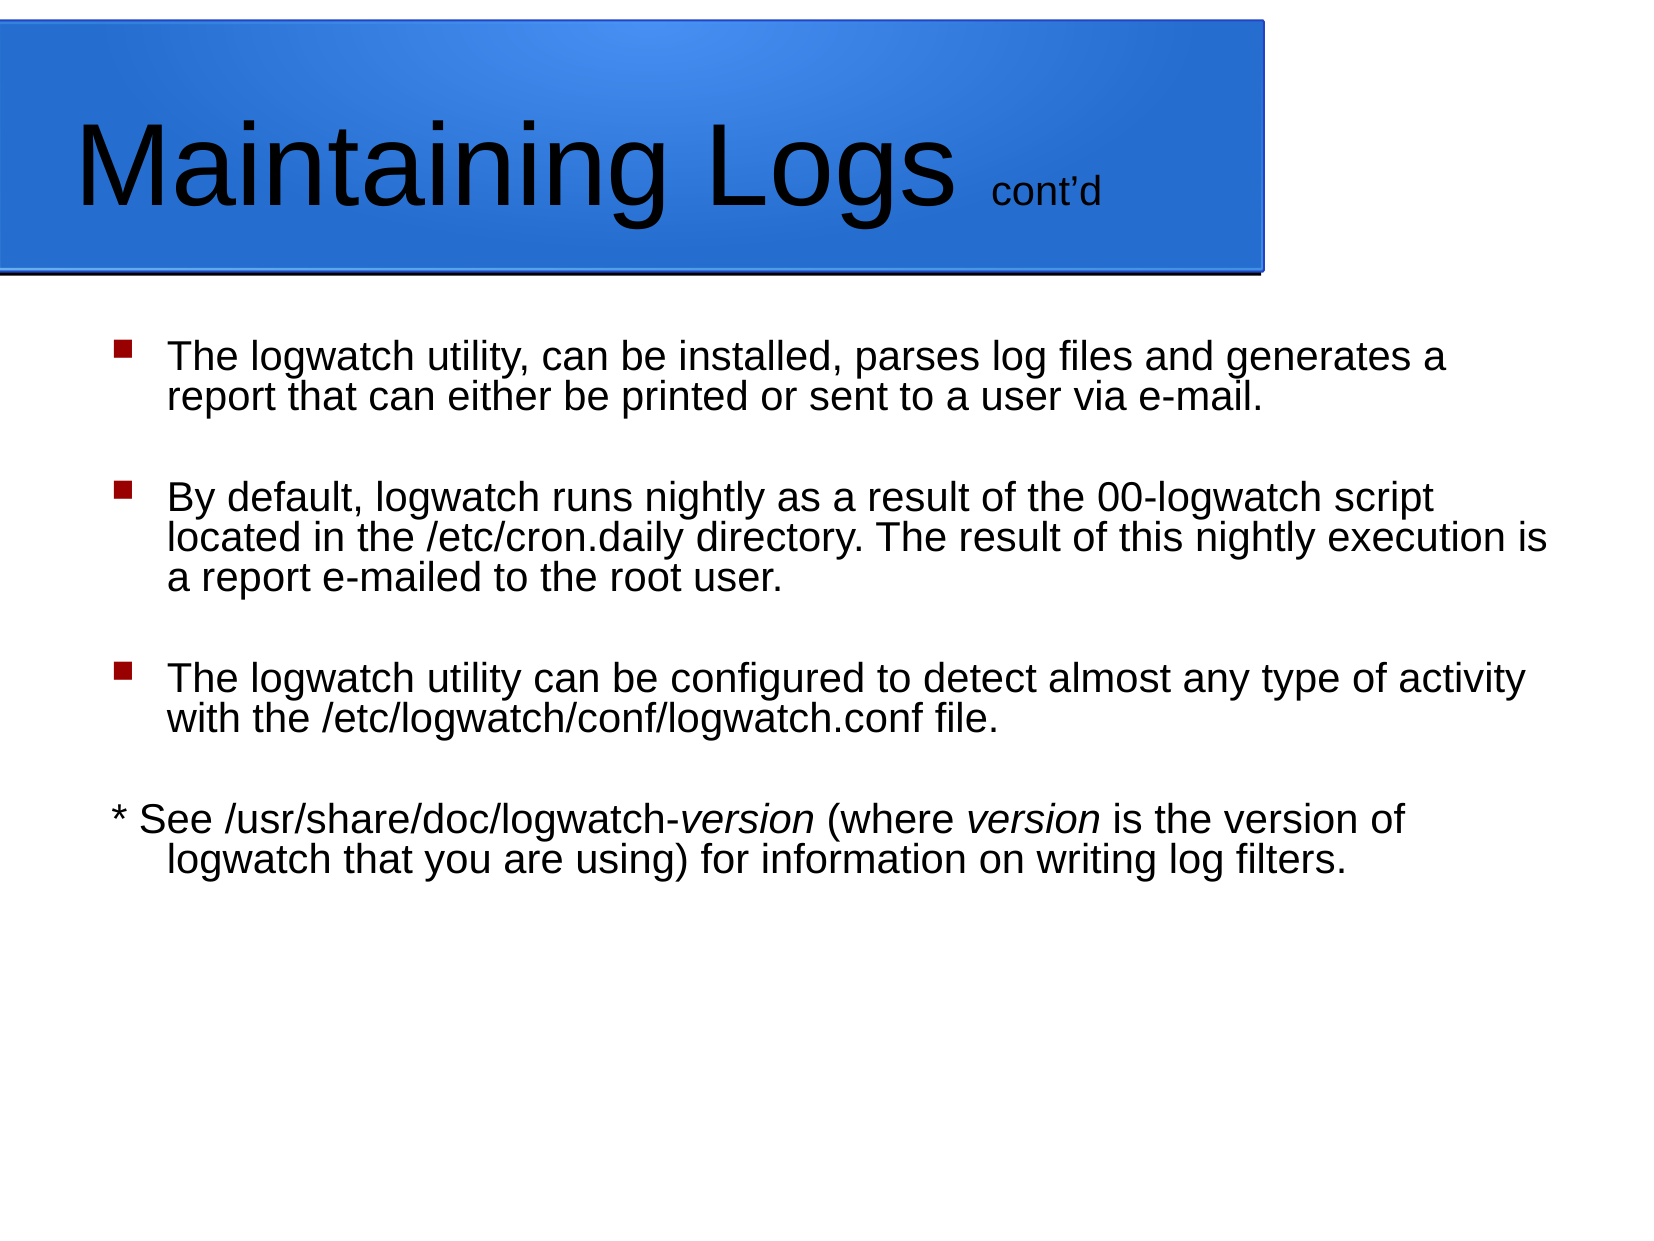

# Maintaining Logs cont’d
The logwatch utility, can be installed, parses log files and generates a report that can either be printed or sent to a user via e-mail.
By default, logwatch runs nightly as a result of the 00-logwatch script located in the /etc/cron.daily directory. The result of this nightly execution is a report e-mailed to the root user.
The logwatch utility can be configured to detect almost any type of activity with the /etc/logwatch/conf/logwatch.conf file.
* See /usr/share/doc/logwatch-version (where version is the version of logwatch that you are using) for information on writing log filters.